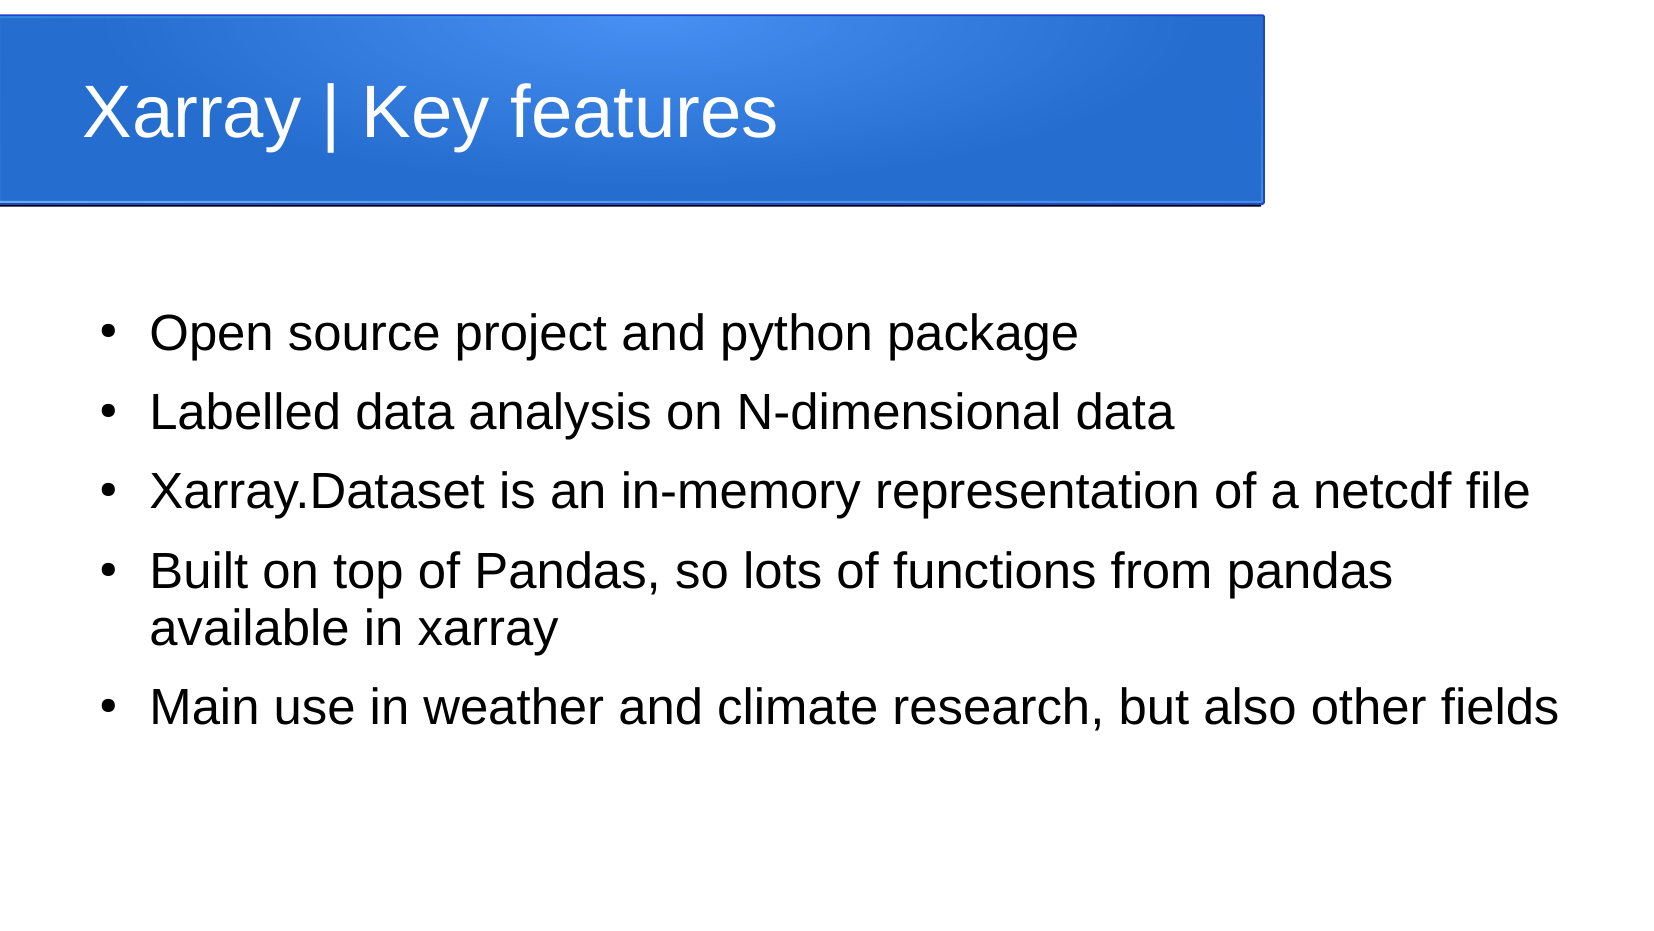

# Xarray | Key features
Open source project and python package
Labelled data analysis on N-dimensional data
Xarray.Dataset is an in-memory representation of a netcdf file
Built on top of Pandas, so lots of functions from pandas available in xarray
Main use in weather and climate research, but also other fields